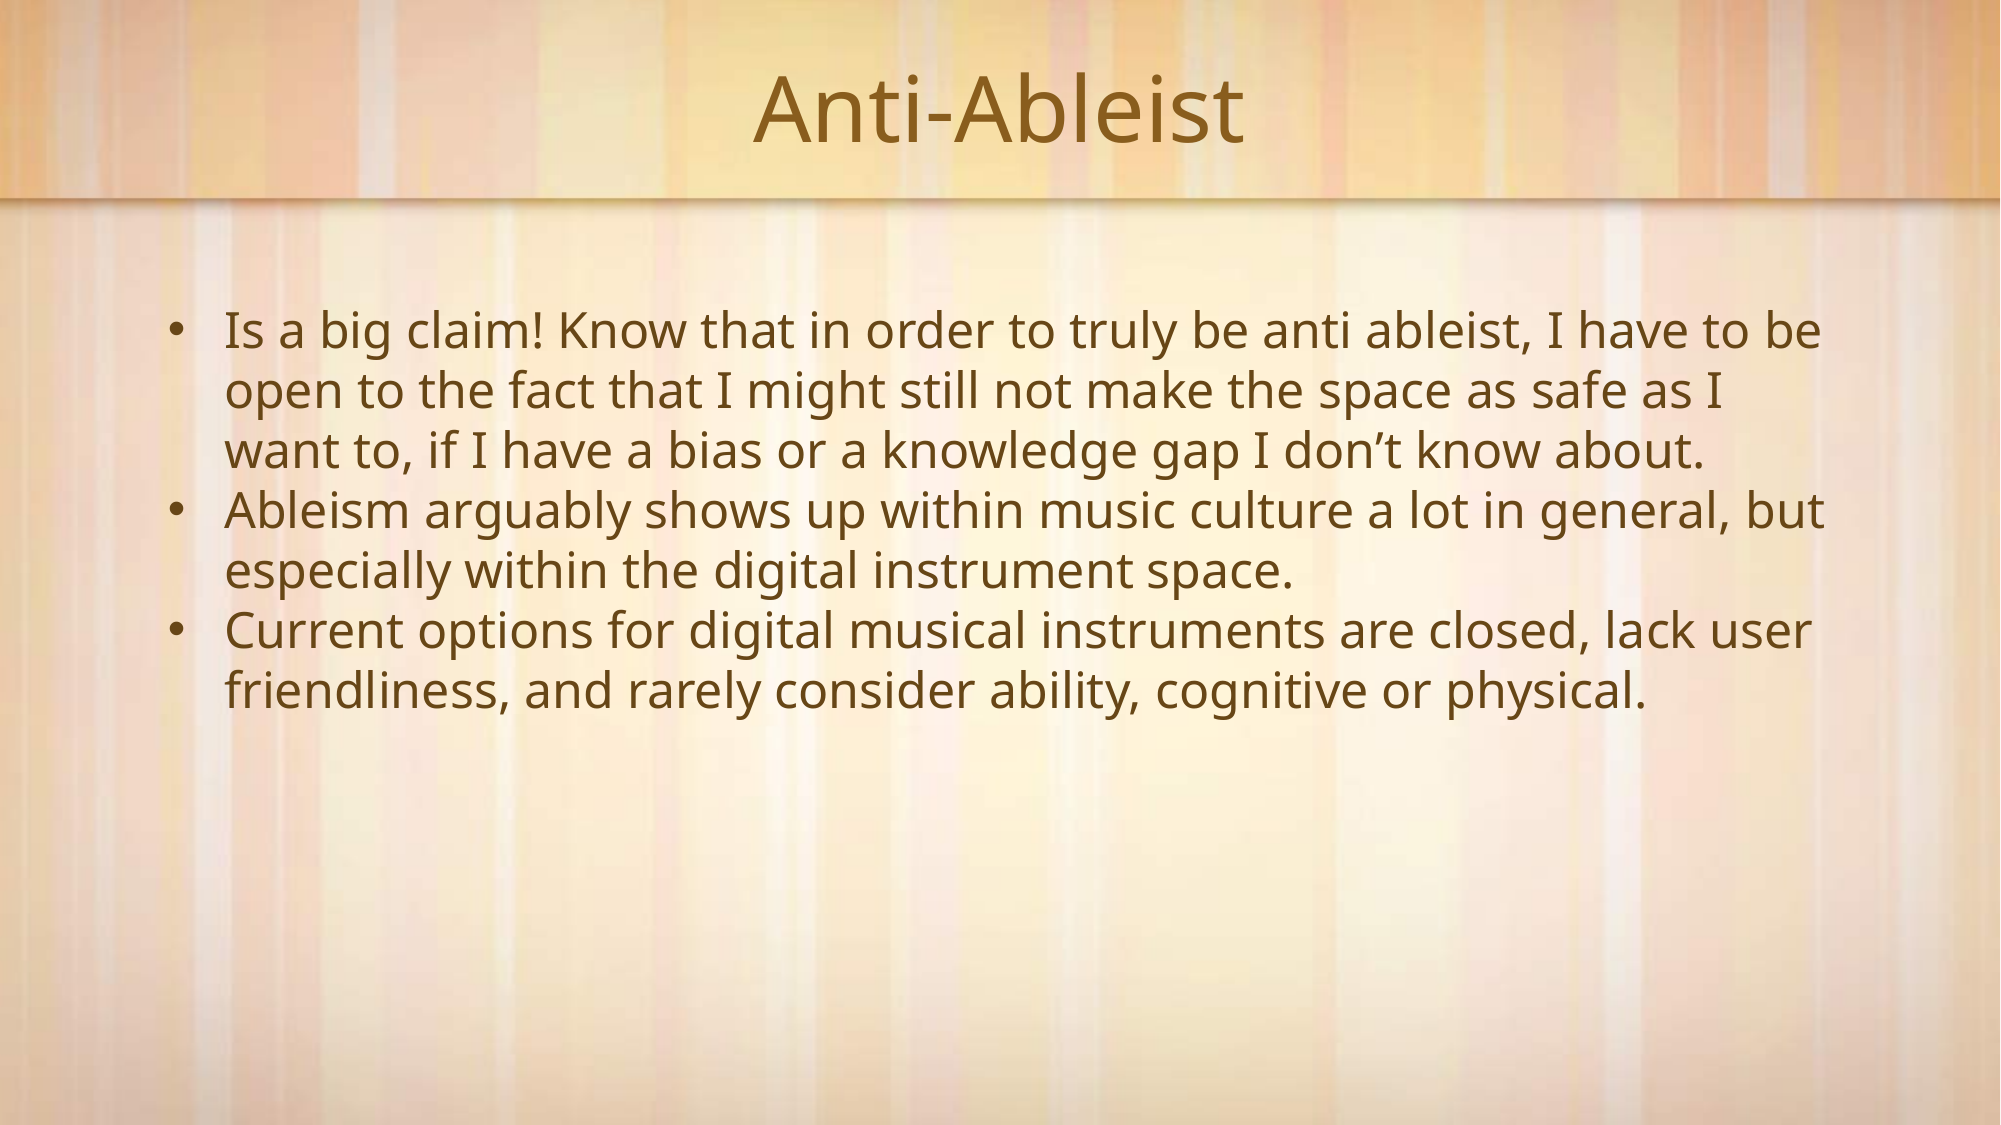

Anti-Ableist
# Is a big claim! Know that in order to truly be anti ableist, I have to be open to the fact that I might still not make the space as safe as I want to, if I have a bias or a knowledge gap I don’t know about.
Ableism arguably shows up within music culture a lot in general, but especially within the digital instrument space.
Current options for digital musical instruments are closed, lack user friendliness, and rarely consider ability, cognitive or physical.